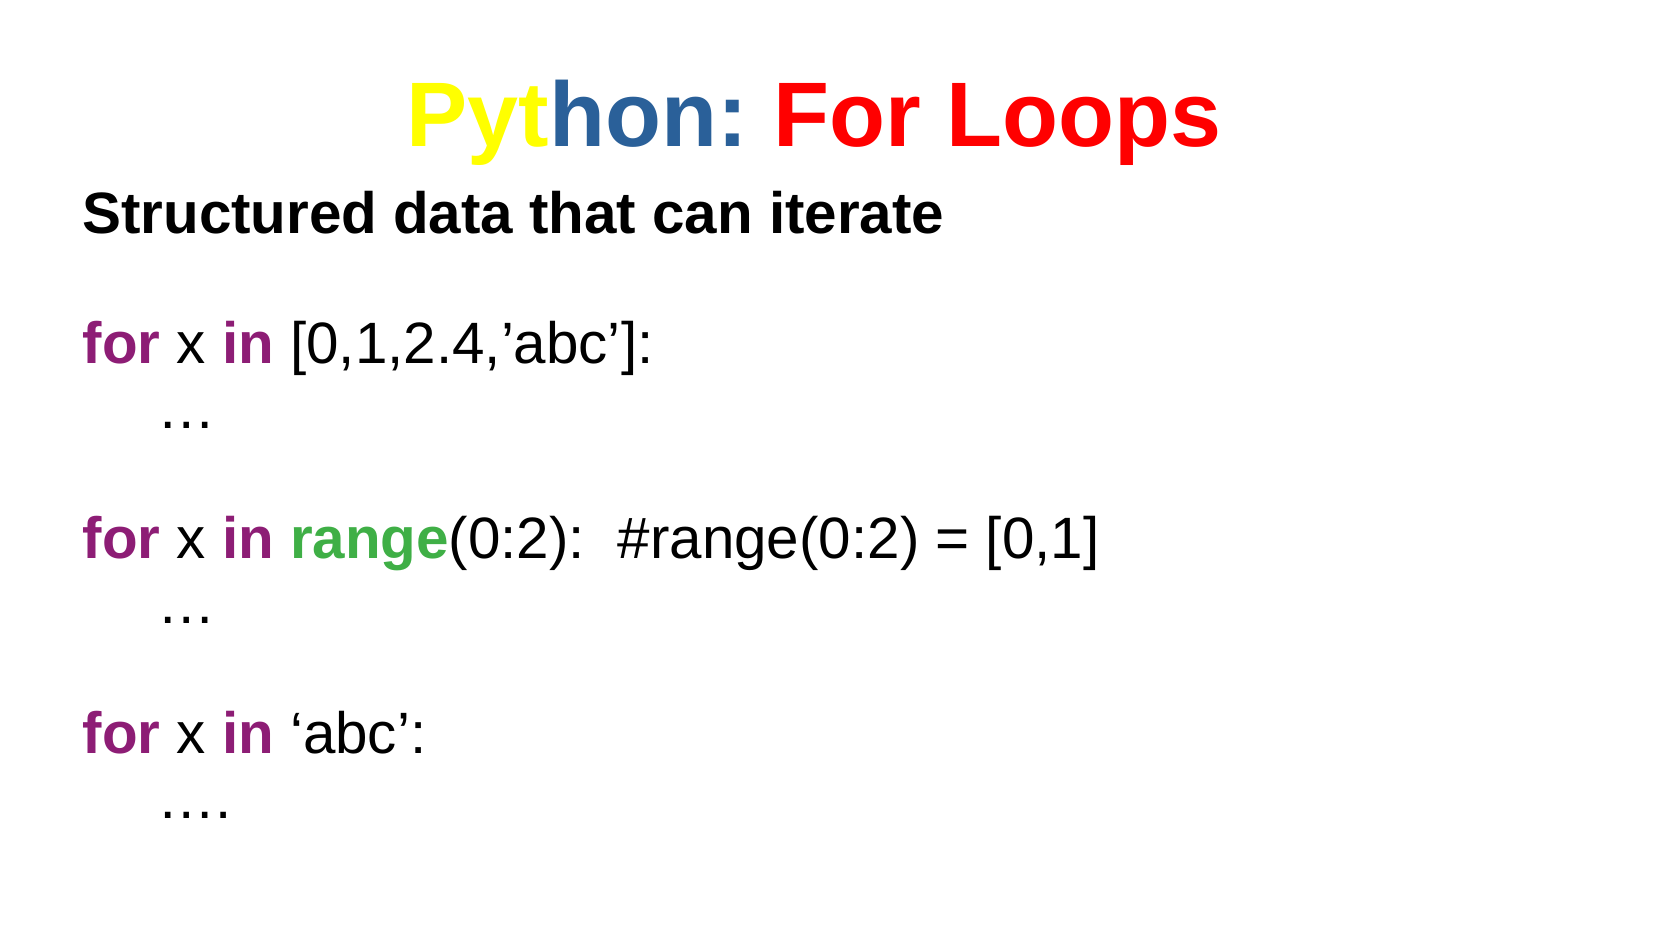

# Python: For Loops
Structured data that can iterate
for x in [0,1,2.4,’abc’]:
	…
for x in range(0:2): #range(0:2) = [0,1]
	…
for x in ‘abc’:
	….